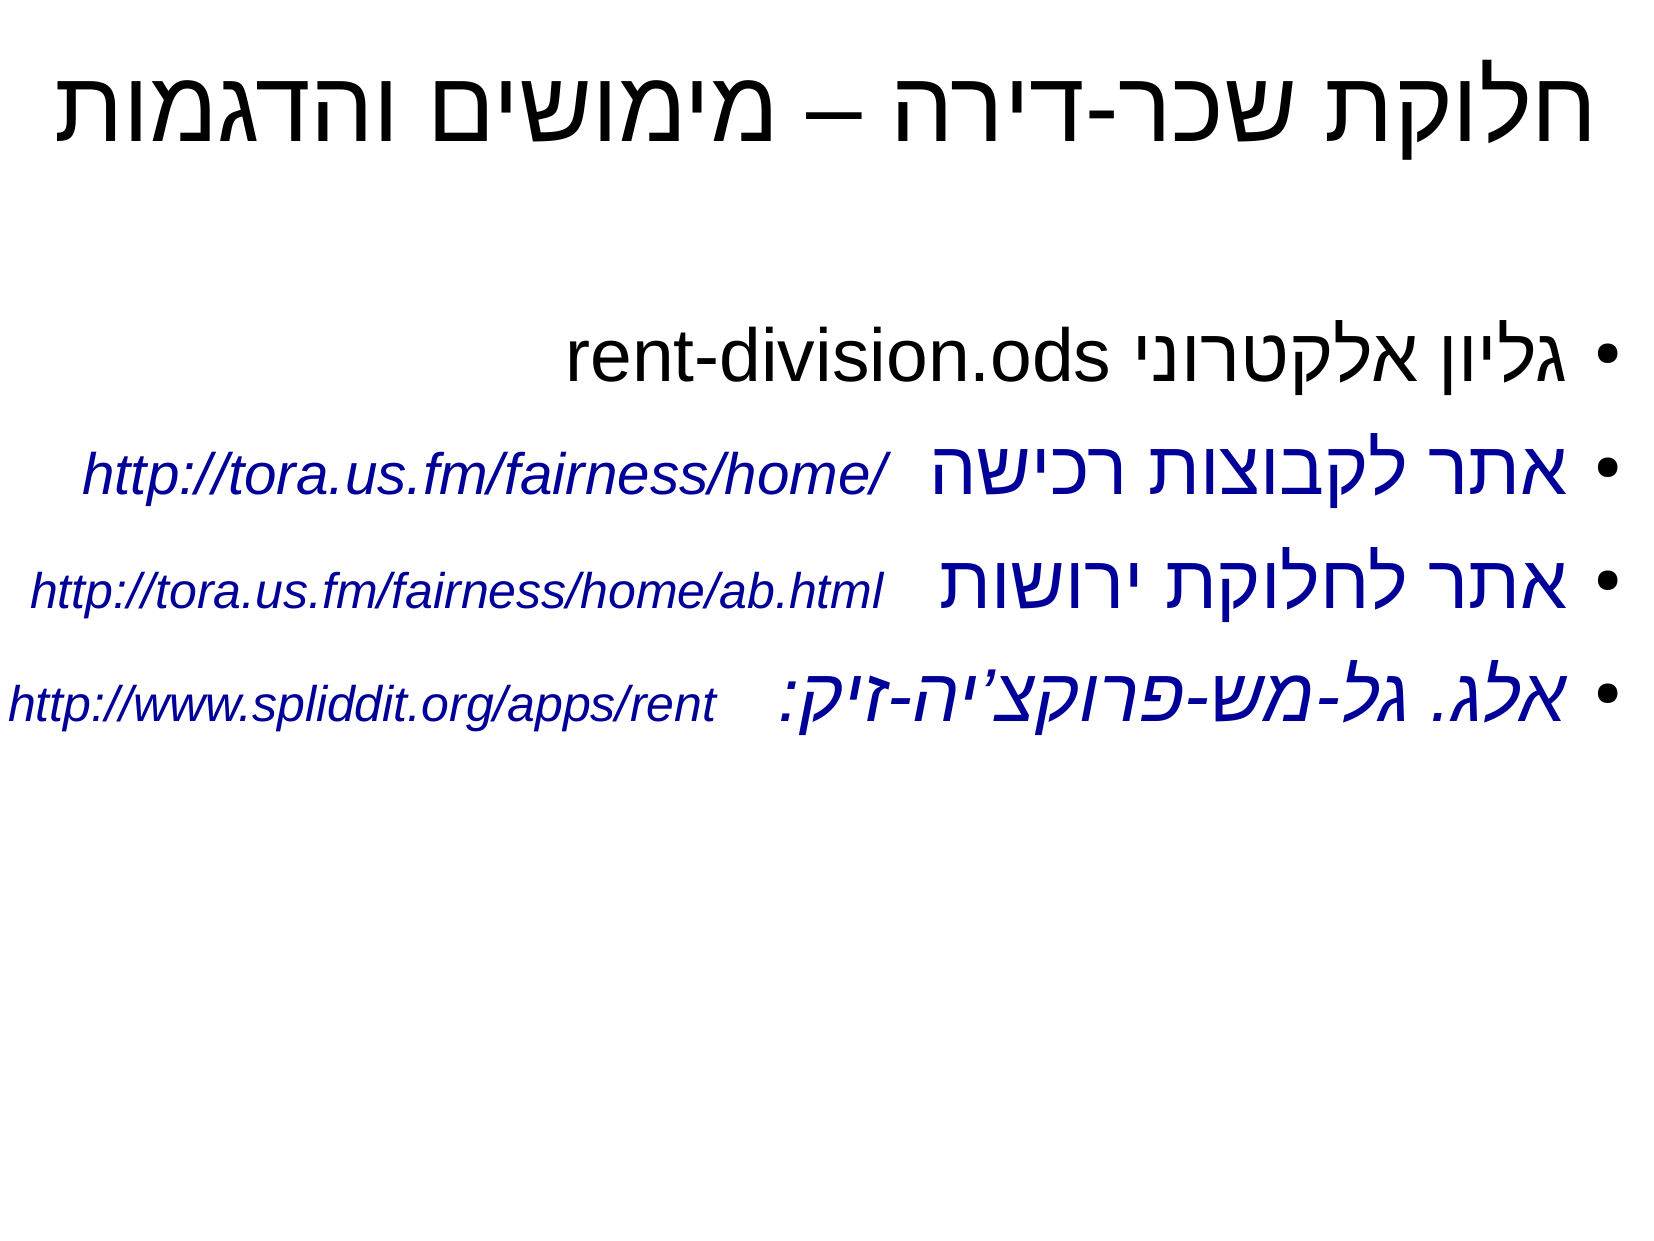

# חלוקת שכר-דירה – מימושים והדגמות
גליון אלקטרוני rent-division.ods
אתר לקבוצות רכישה http://tora.us.fm/fairness/home/
אתר לחלוקת ירושות http://tora.us.fm/fairness/home/ab.html
אלג. גל-מש-פרוקצ’יה-זיק: http://www.spliddit.org/apps/rent